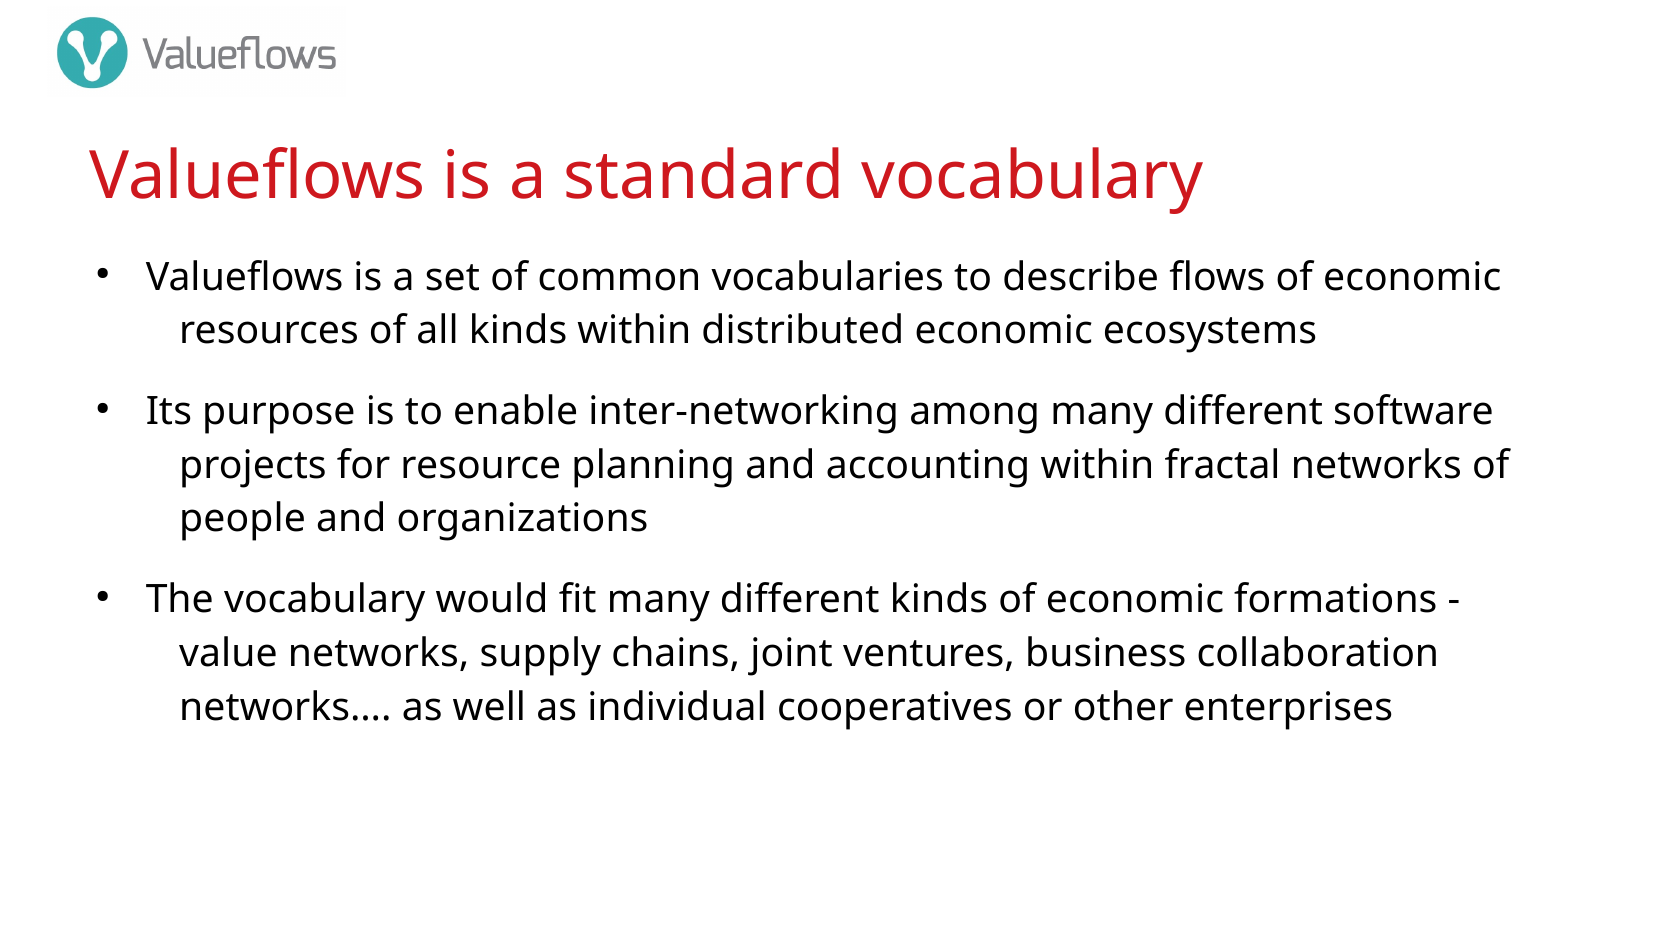

Valueflows is a standard vocabulary
# Valueflows is a set of common vocabularies to describe flows of economic resources of all kinds within distributed economic ecosystems
Its purpose is to enable inter-networking among many different software projects for resource planning and accounting within fractal networks of people and organizations
The vocabulary would fit many different kinds of economic formations - value networks, supply chains, joint ventures, business collaboration networks…. as well as individual cooperatives or other enterprises